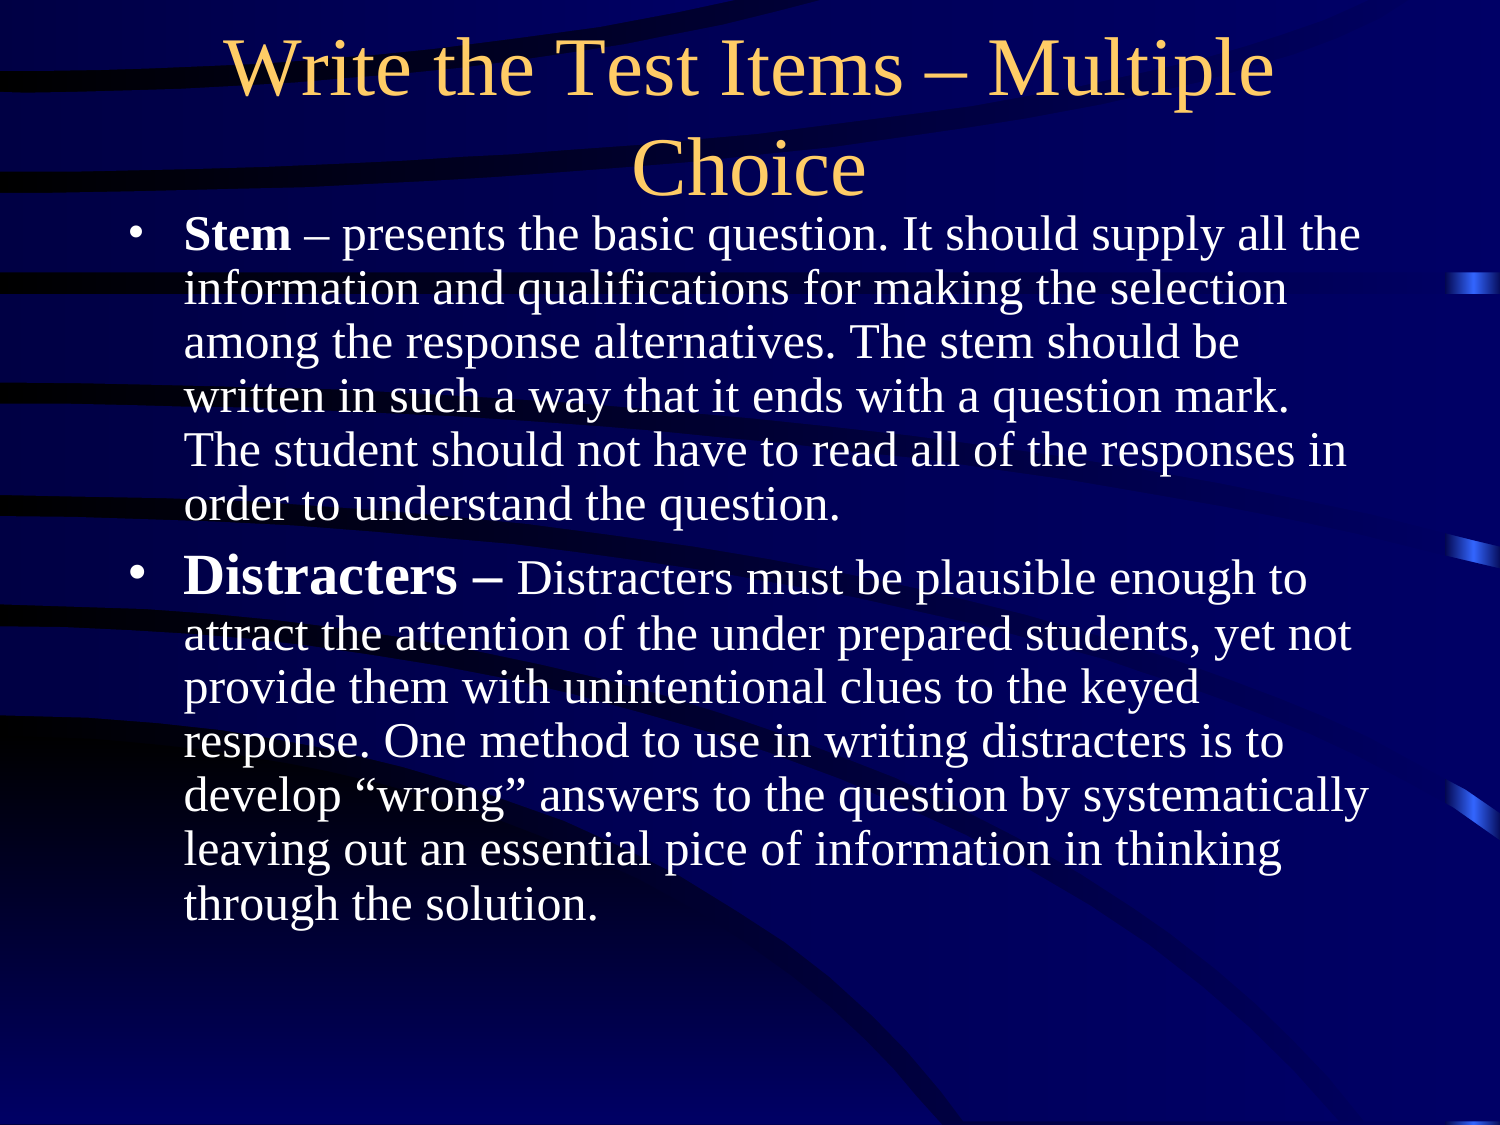

# Write the Test Items – Multiple Choice
Stem – presents the basic question. It should supply all the information and qualifications for making the selection among the response alternatives. The stem should be written in such a way that it ends with a question mark. The student should not have to read all of the responses in order to understand the question.
Distracters – Distracters must be plausible enough to attract the attention of the under prepared students, yet not provide them with unintentional clues to the keyed response. One method to use in writing distracters is to develop “wrong” answers to the question by systematically leaving out an essential pice of information in thinking through the solution.